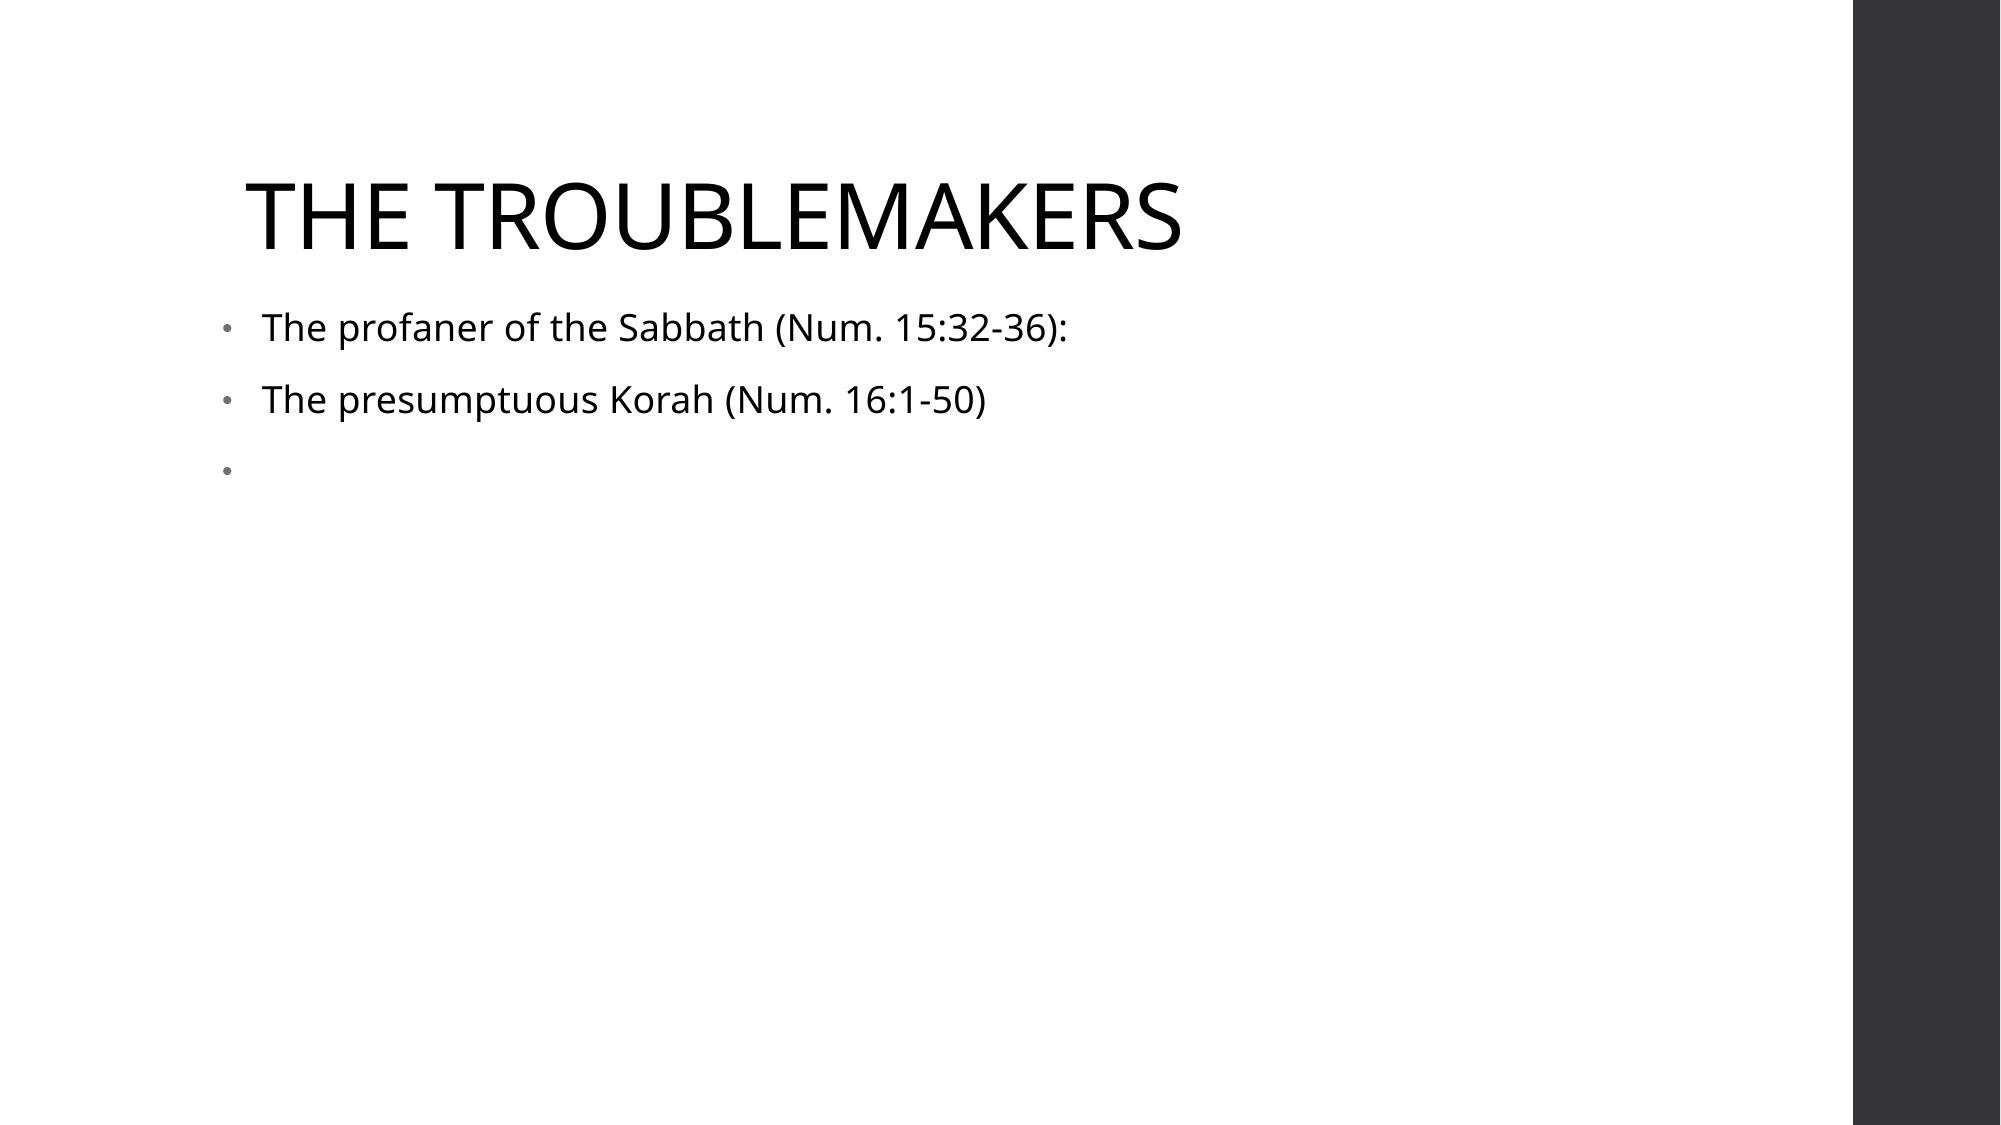

# THE TROUBLEMAKERS
 The profaner of the Sabbath (Num. 15:32-36):
 The presumptuous Korah (Num. 16:1-50)